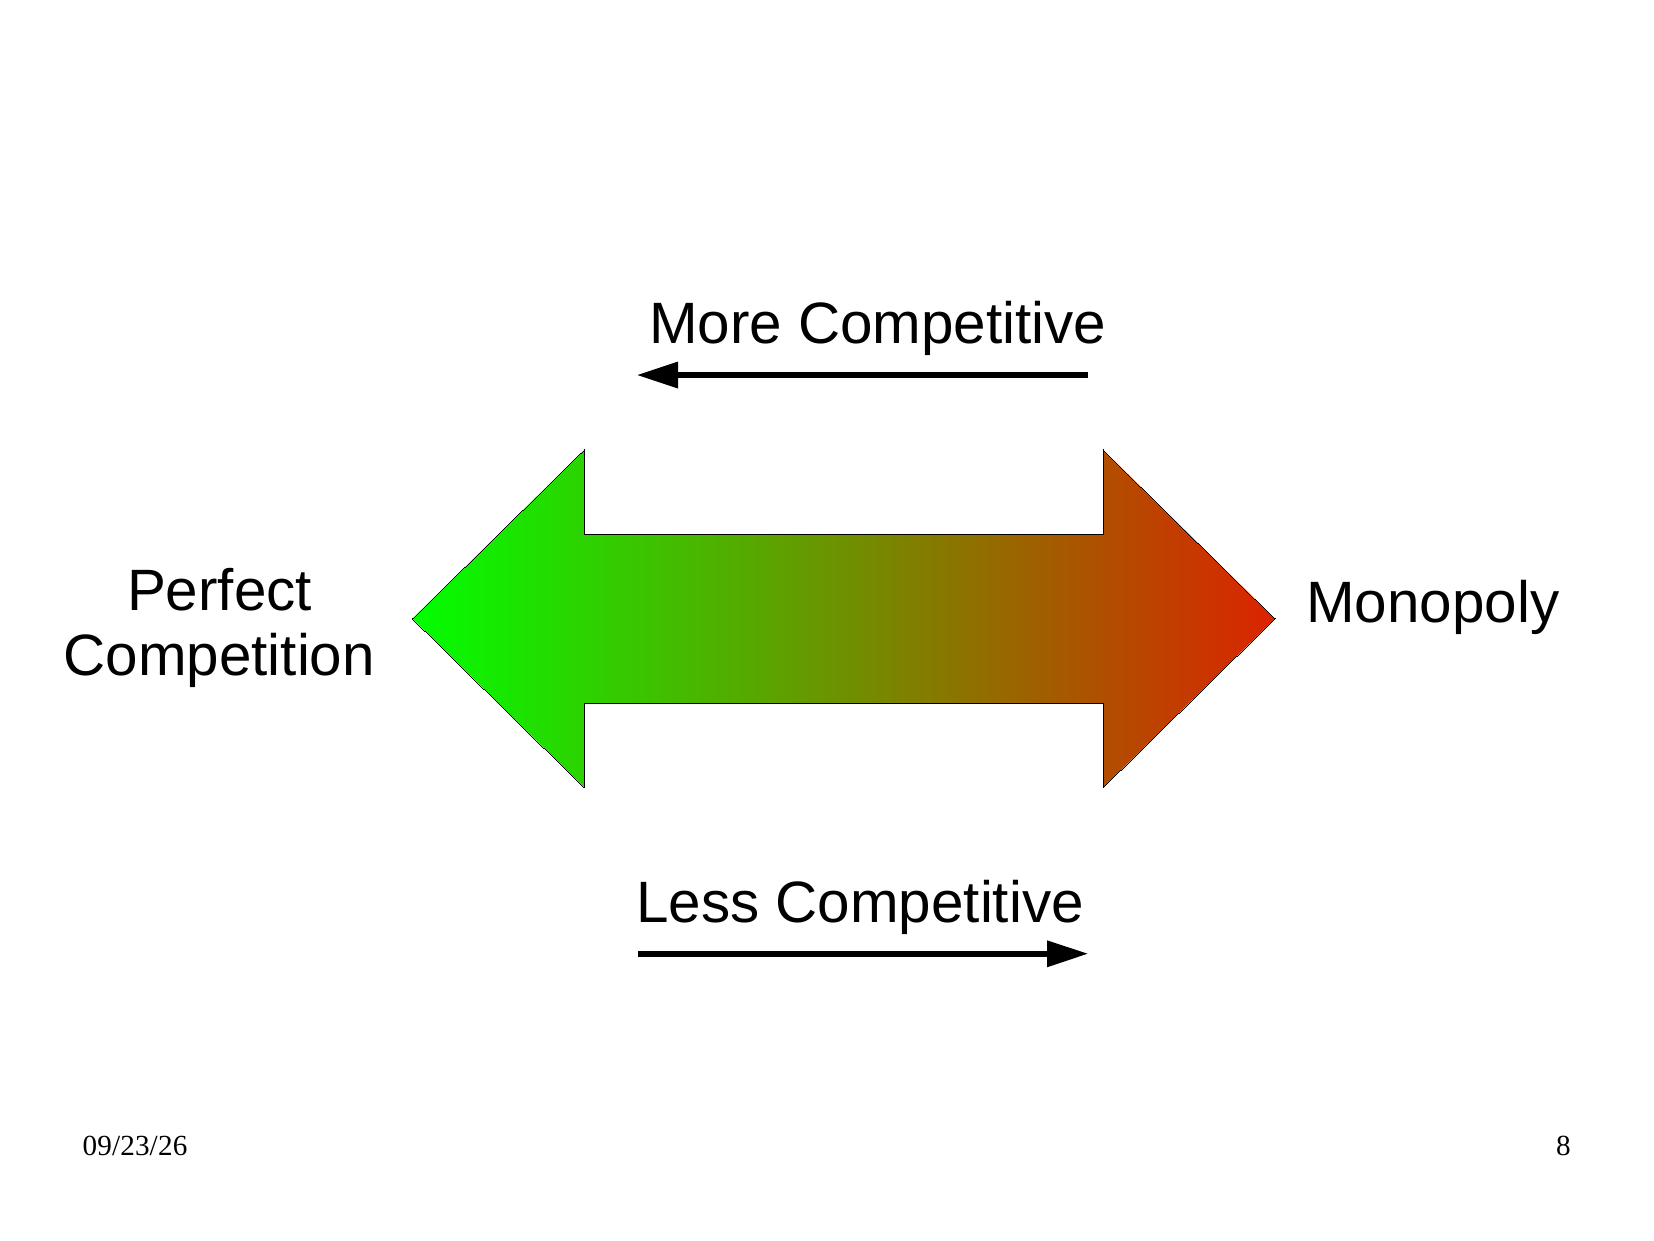

More Competitive
Perfect
Competition
Monopoly
Less Competitive
8